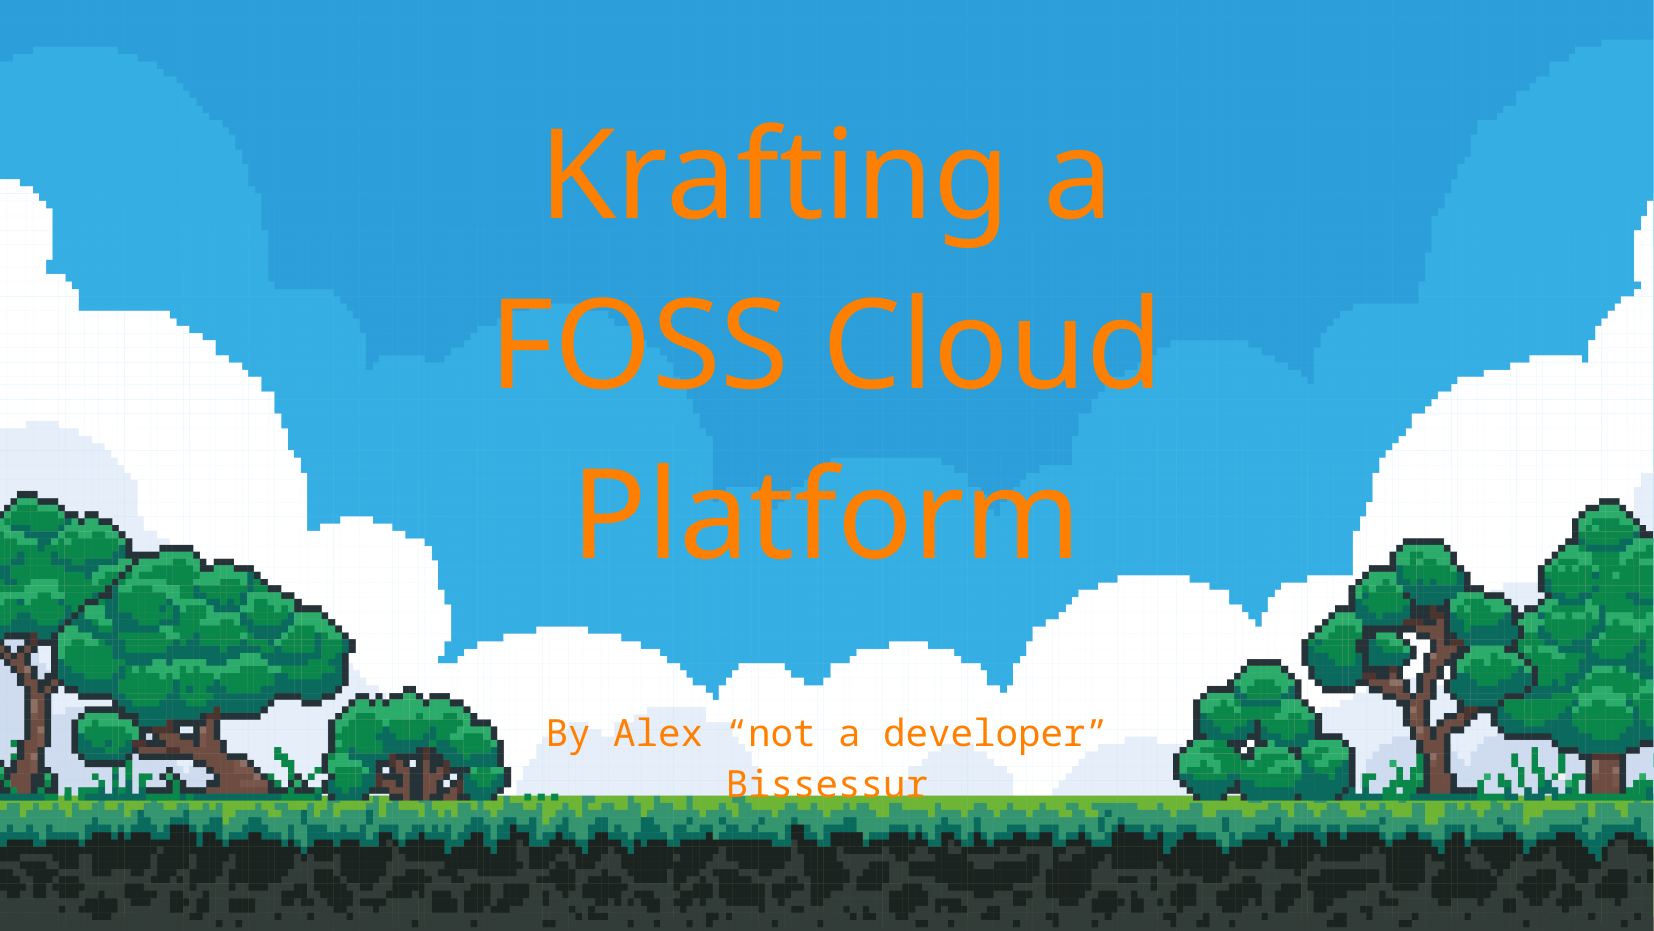

Krafting a FOSS Cloud Platform
By Alex “not a developer” Bissessur